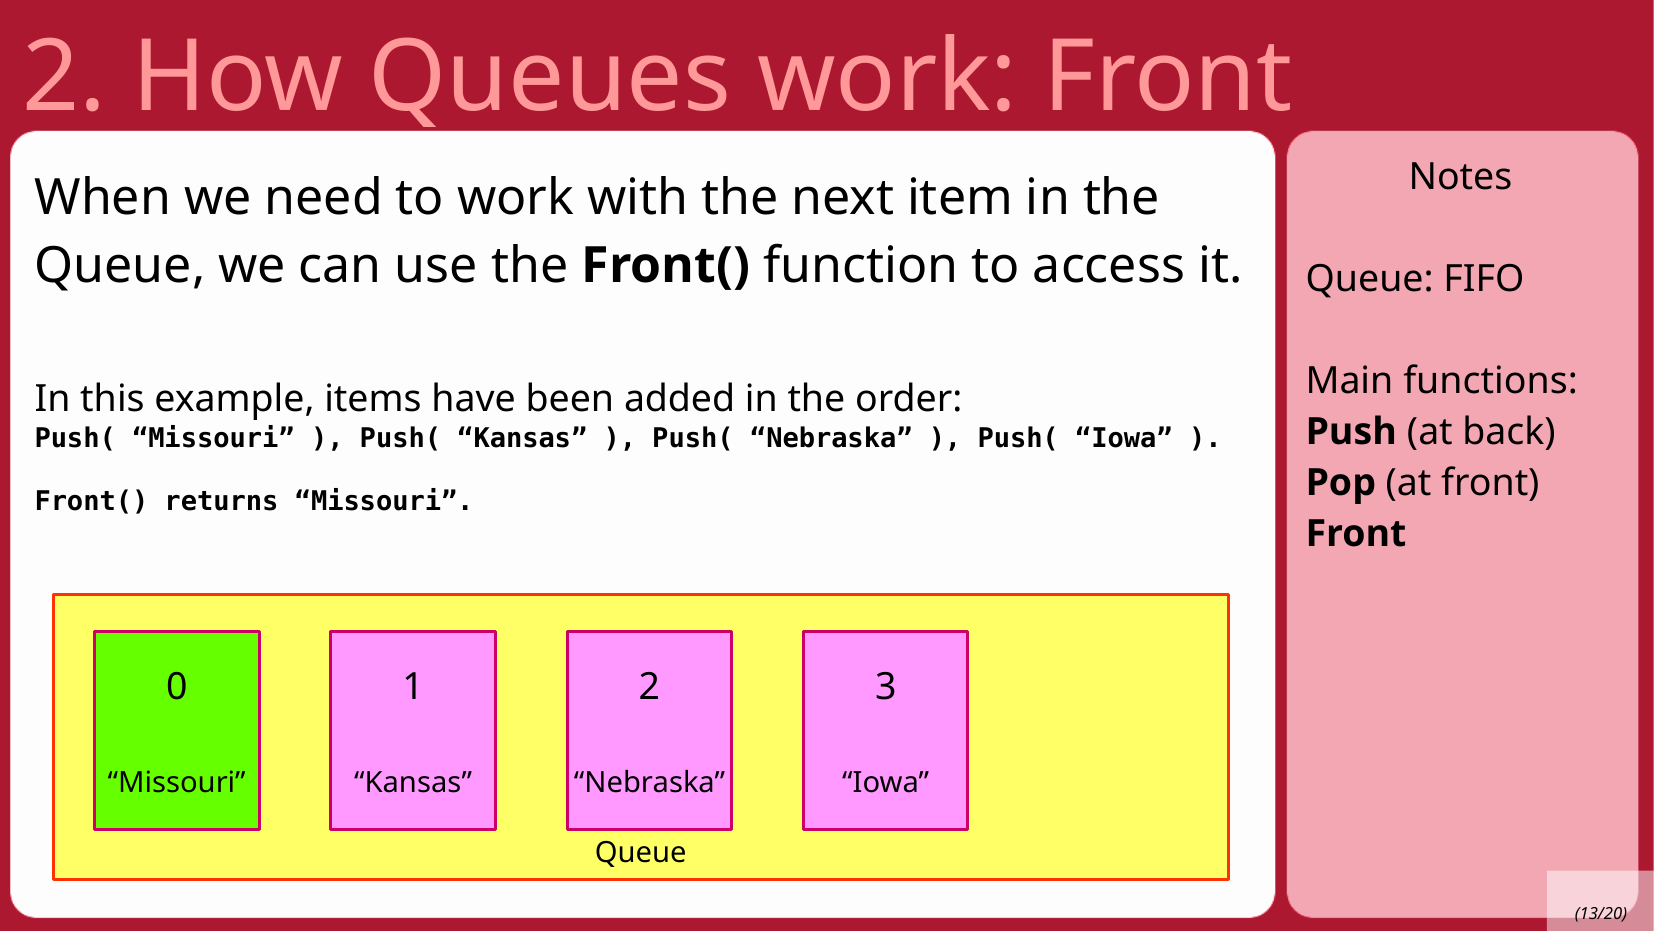

# 2. How Queues work: Front
Notes
Queue: FIFO
Main functions:
Push (at back)
Pop (at front)
Front
When we need to work with the next item in the Queue, we can use the Front() function to access it.
In this example, items have been added in the order:
Push( “Missouri” ), Push( “Kansas” ), Push( “Nebraska” ), Push( “Iowa” ).
Front() returns “Missouri”.
Queue
0
“Missouri”
1
“Kansas”
2
“Nebraska”
3
“Iowa”